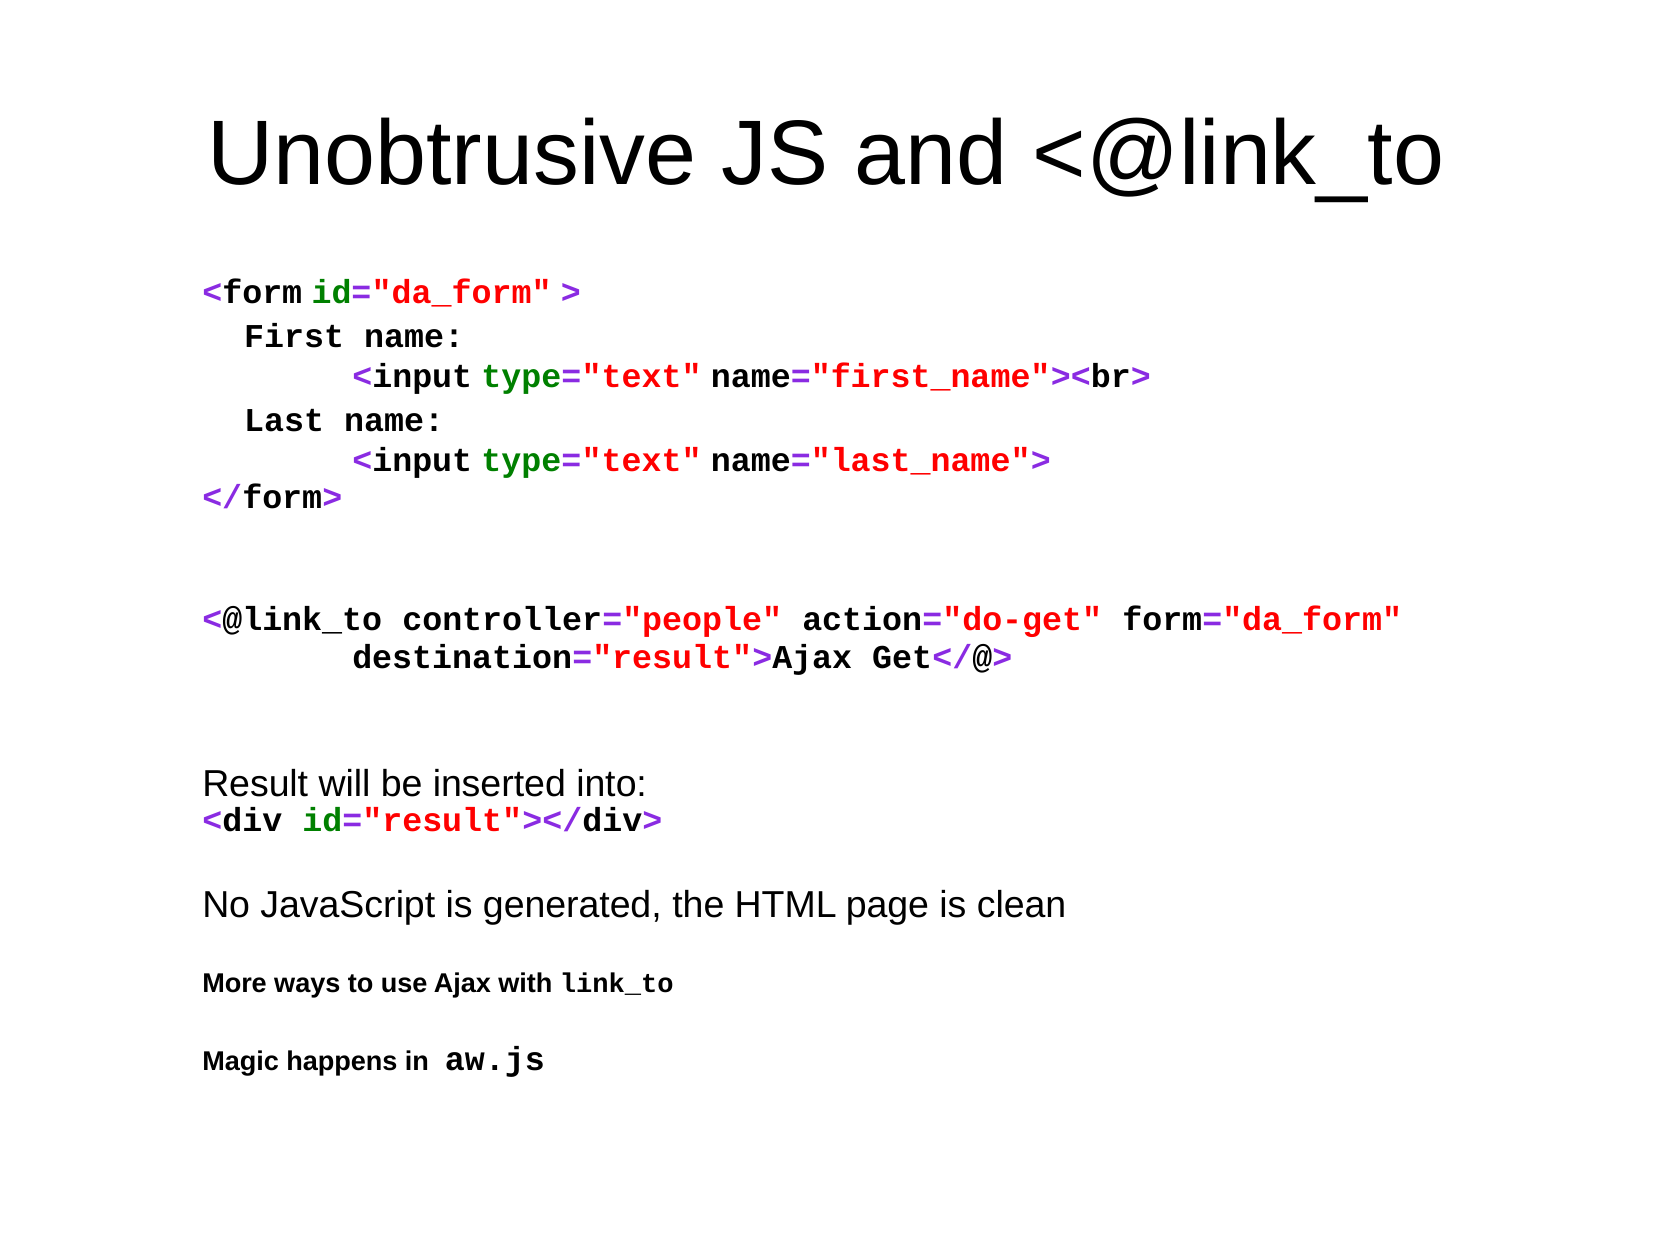

# Unobtrusive JS and <@link_to
<form id="da_form" >
 First name:
		<input type="text" name="first_name"><br>
 Last name:
		<input type="text" name="last_name">
</form>
<@link_to controller="people" action="do-get" form="da_form"
		destination="result">Ajax Get</@>
Result will be inserted into:
<div id="result"></div>
No JavaScript is generated, the HTML page is clean
More ways to use Ajax with link_to
Magic happens in aw.js